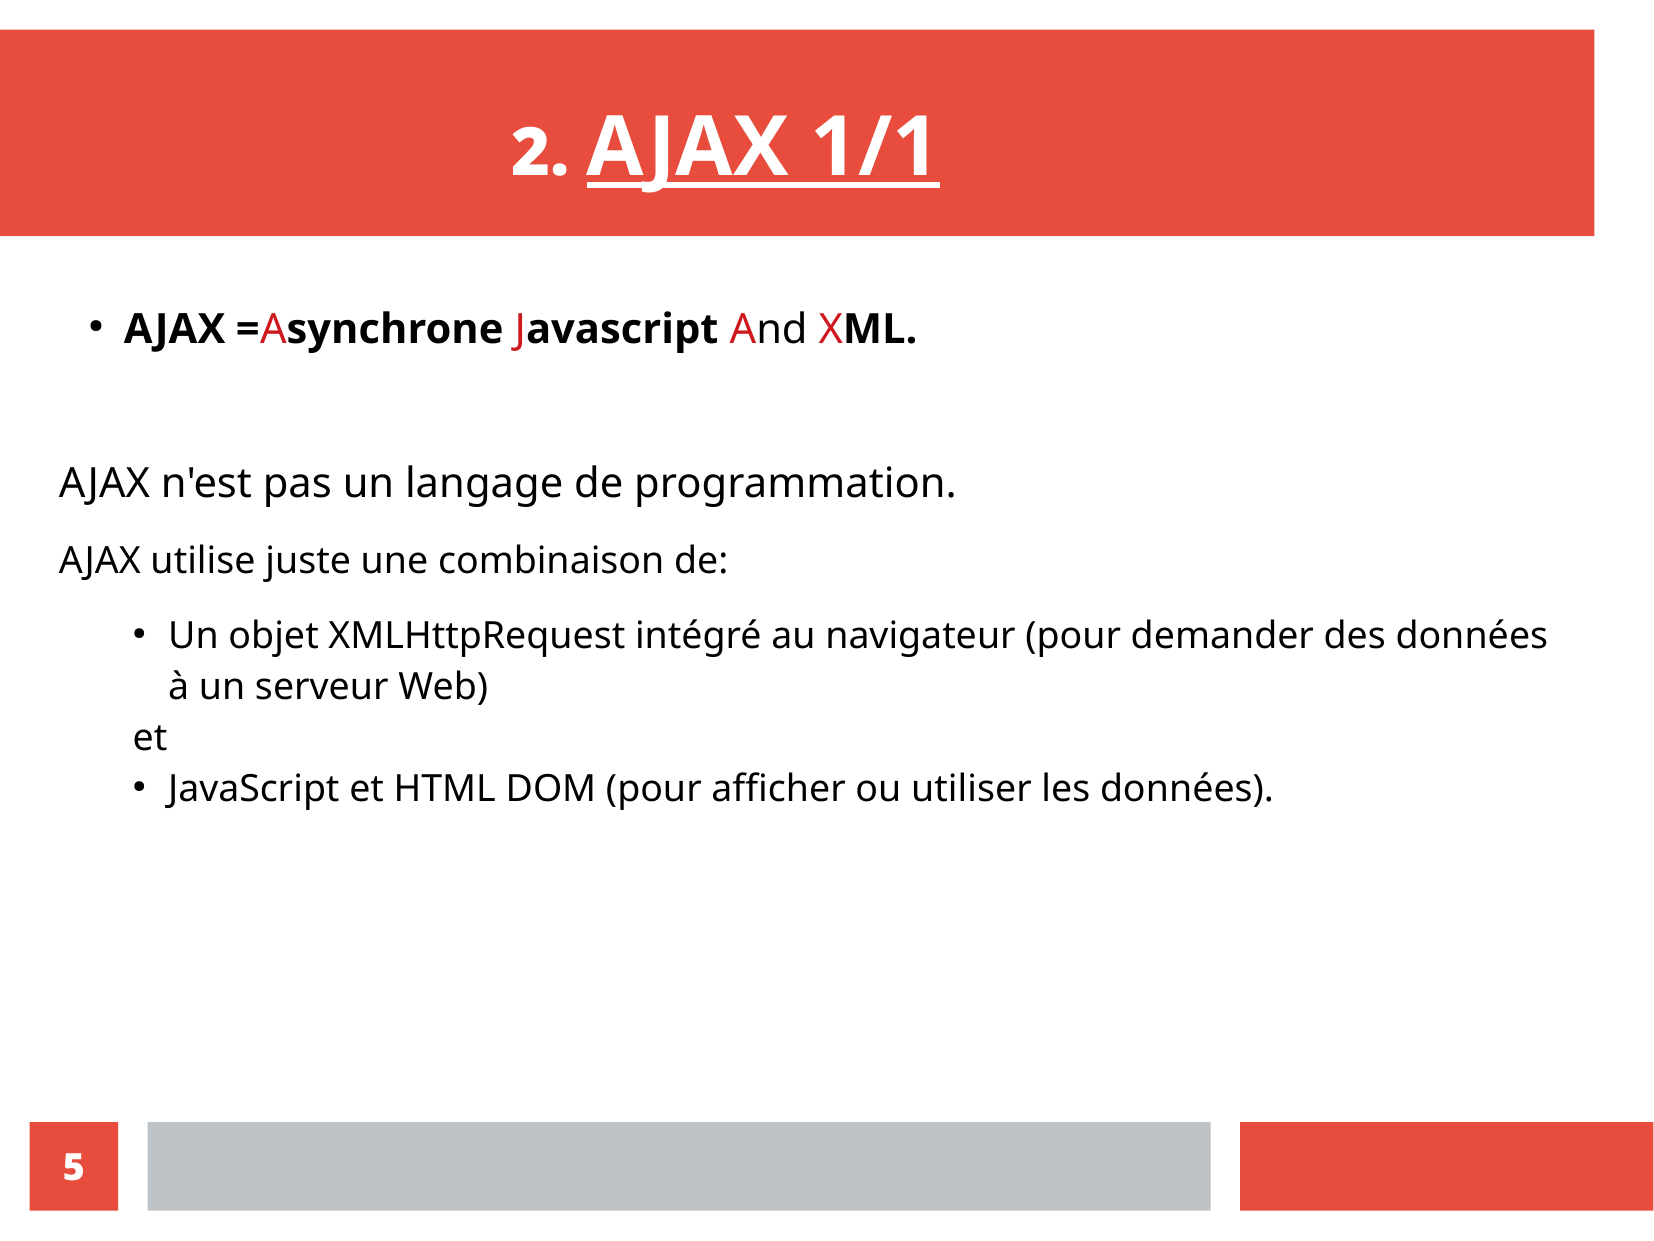

# 2. AJAX 1/1
AJAX =Asynchrone Javascript And XML.
AJAX n'est pas un langage de programmation.
AJAX utilise juste une combinaison de:
Un objet XMLHttpRequest intégré au navigateur (pour demander des données à un serveur Web)
et
JavaScript et HTML DOM (pour afficher ou utiliser les données).
5